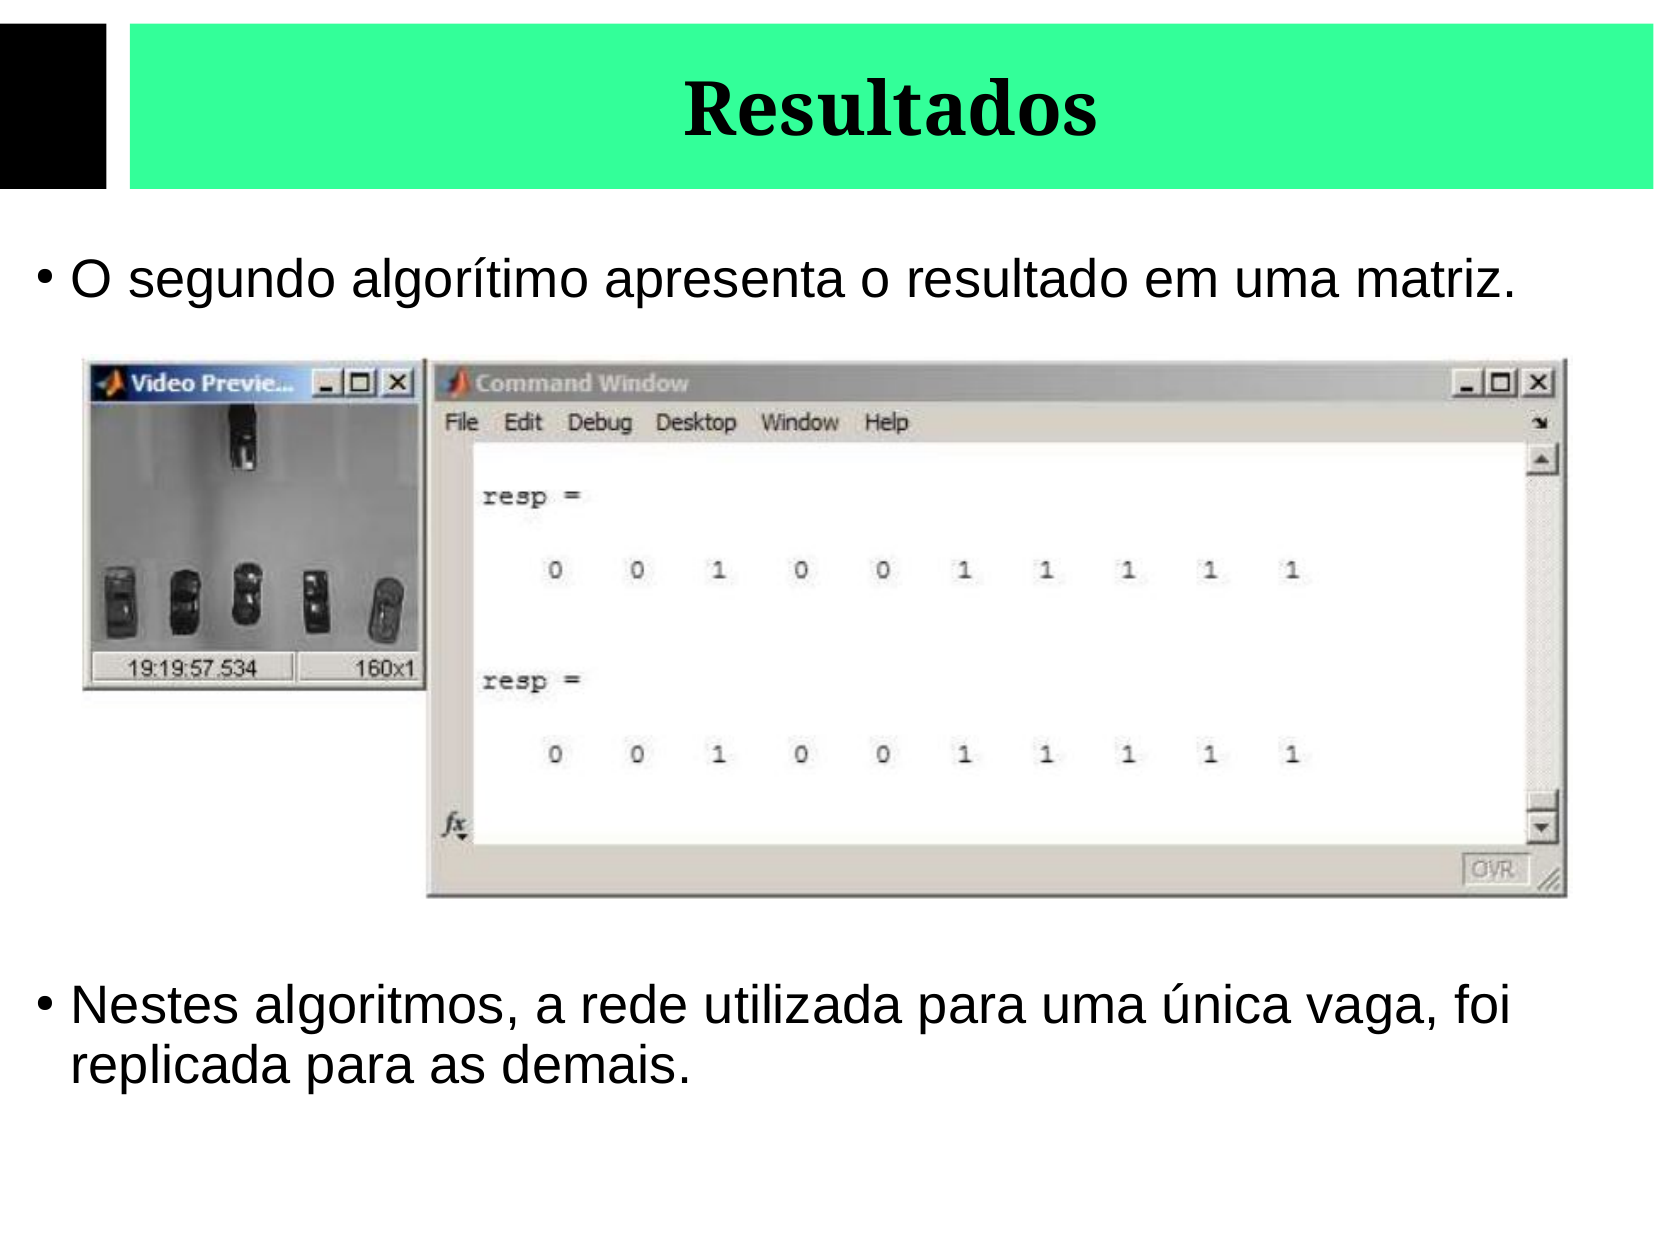

Resultados
# O segundo algorítimo apresenta o resultado em uma matriz.
Nestes algoritmos, a rede utilizada para uma única vaga, foi replicada para as demais.